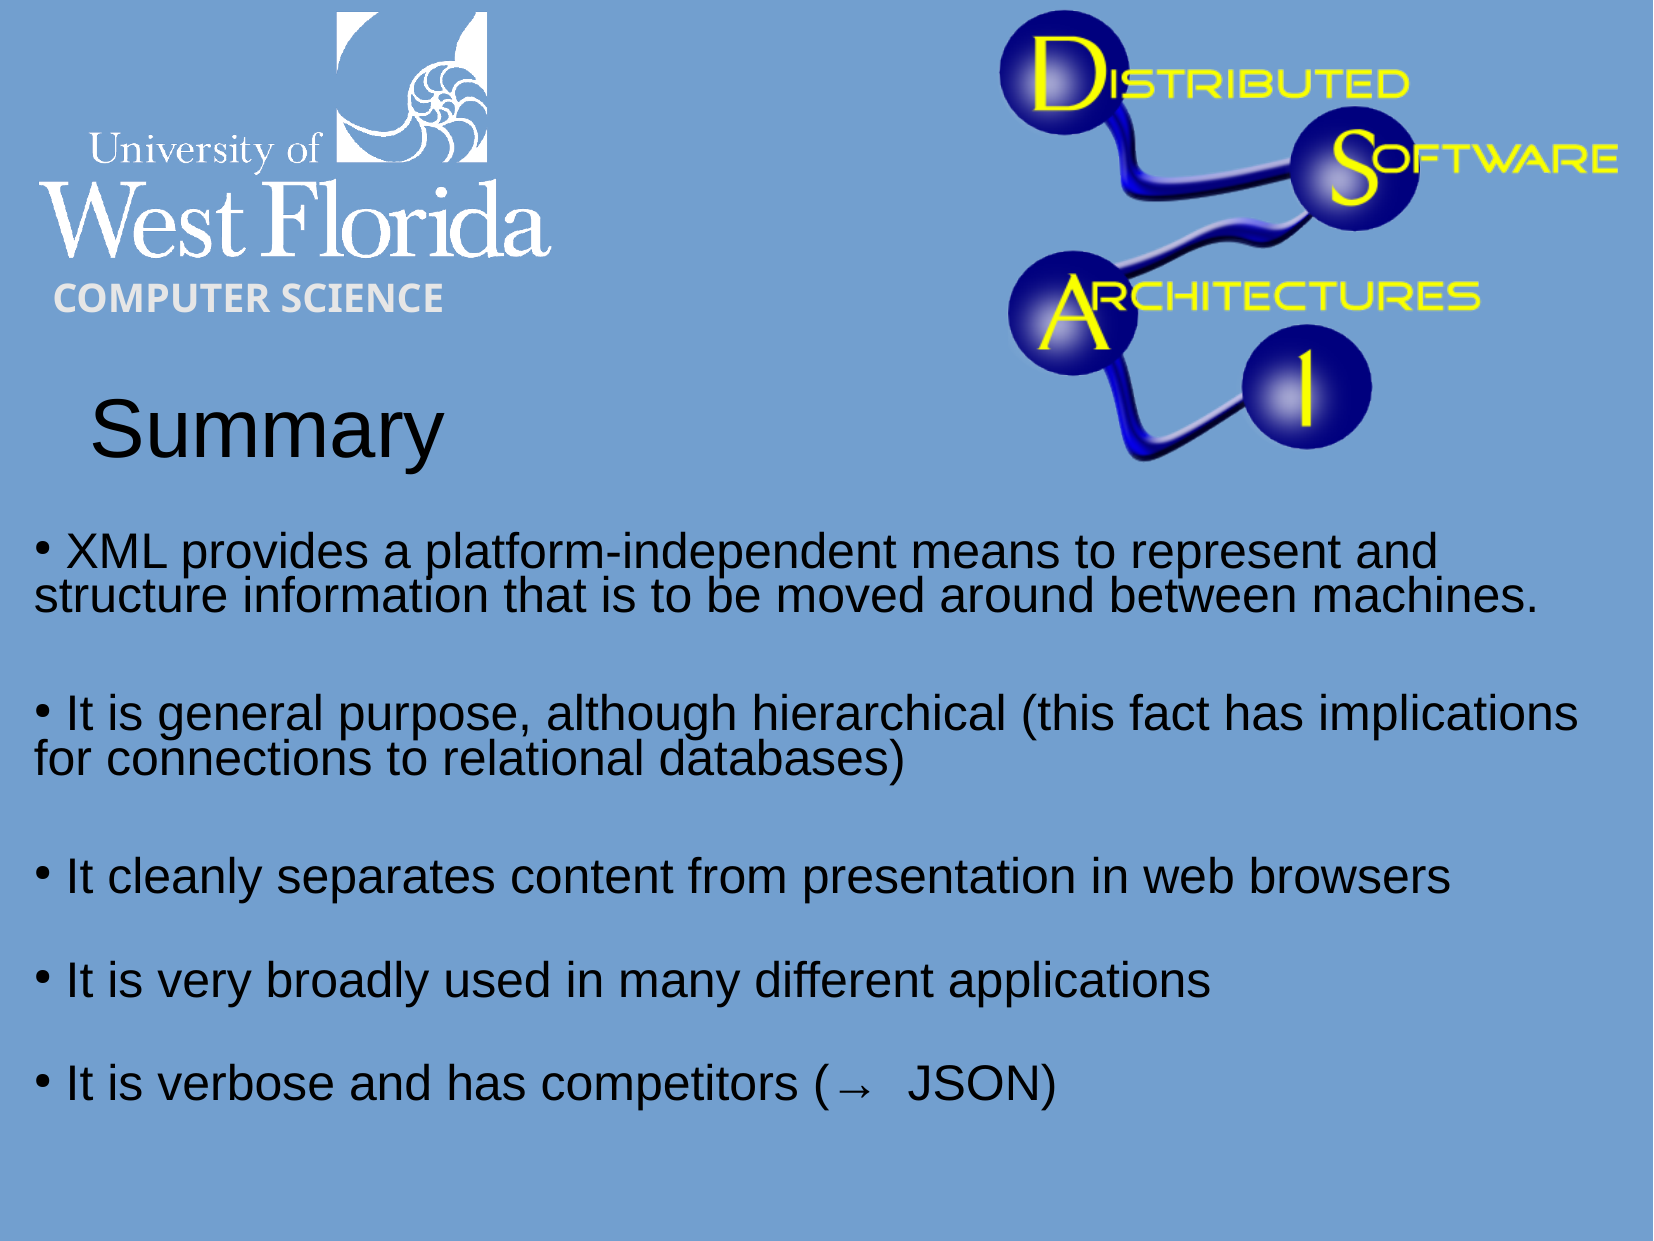

COMPUTER SCIENCE
Summary
 XML provides a platform-independent means to represent and structure information that is to be moved around between machines.
 It is general purpose, although hierarchical (this fact has implications for connections to relational databases)
 It cleanly separates content from presentation in web browsers
 It is very broadly used in many different applications
 It is verbose and has competitors (→ JSON)